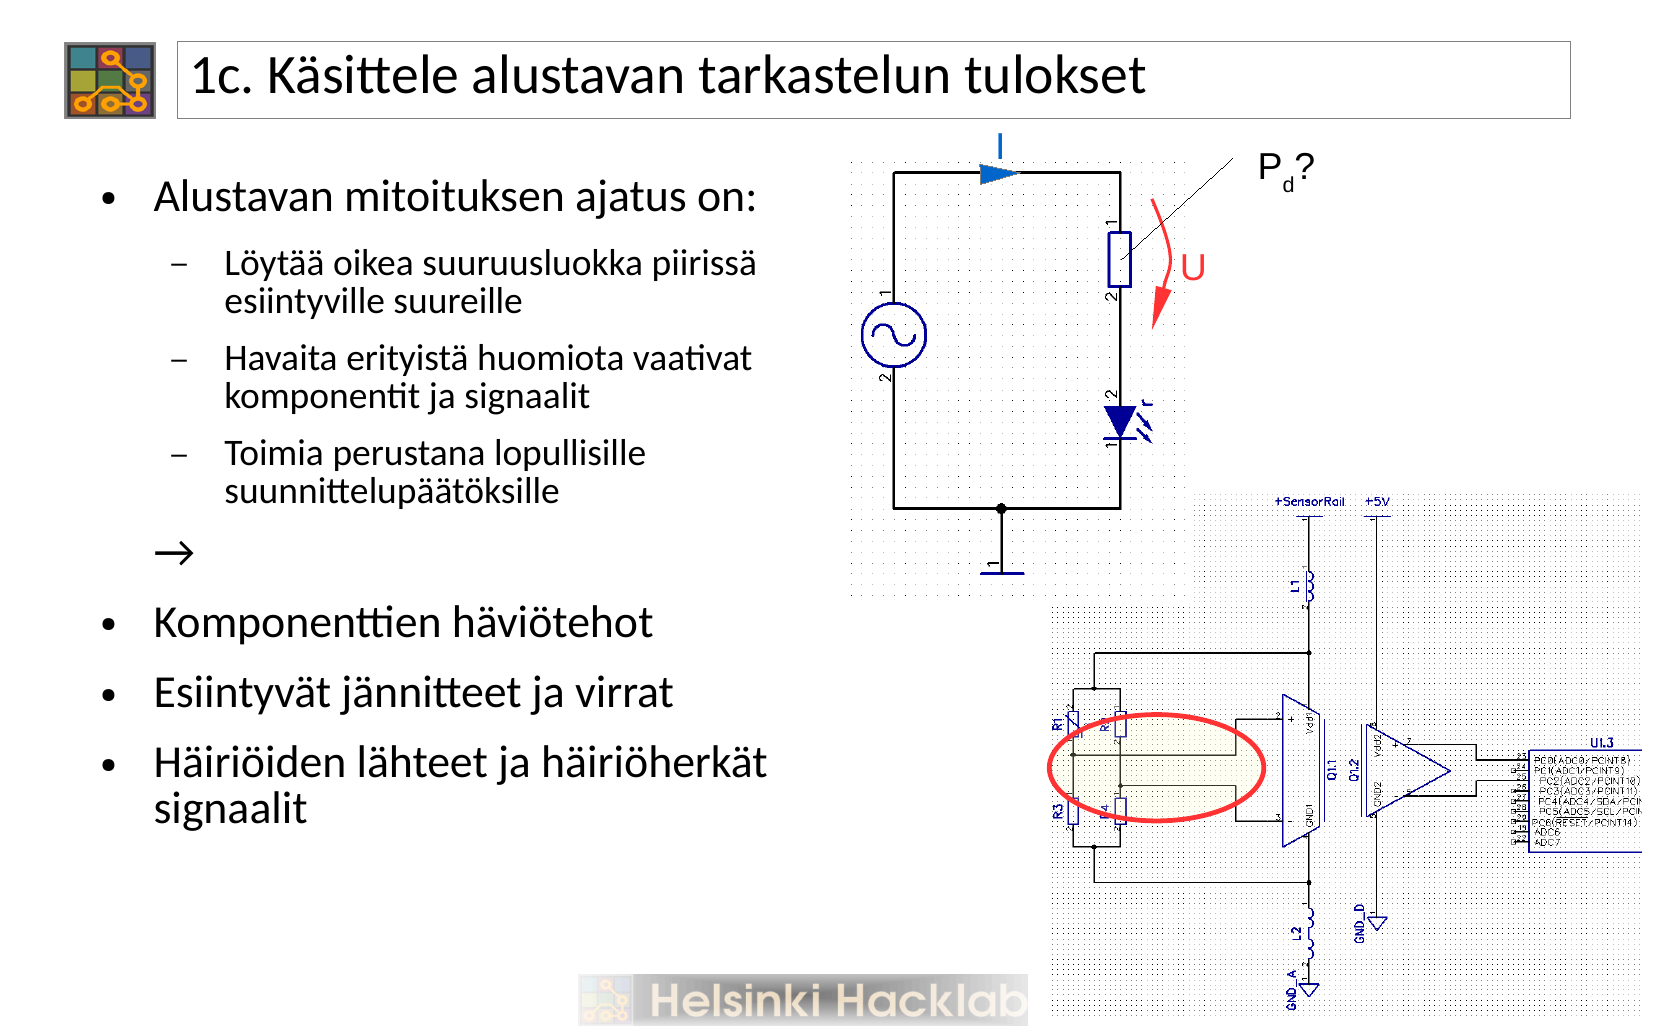

# 1c. Käsittele alustavan tarkastelun tulokset
I
Pd?
U
Alustavan mitoituksen ajatus on:
Löytää oikea suuruusluokka piirissä esiintyville suureille
Havaita erityistä huomiota vaativat komponentit ja signaalit
Toimia perustana lopullisille suunnittelupäätöksille
→
Komponenttien häviötehot
Esiintyvät jännitteet ja virrat
Häiriöiden lähteet ja häiriöherkät signaalit